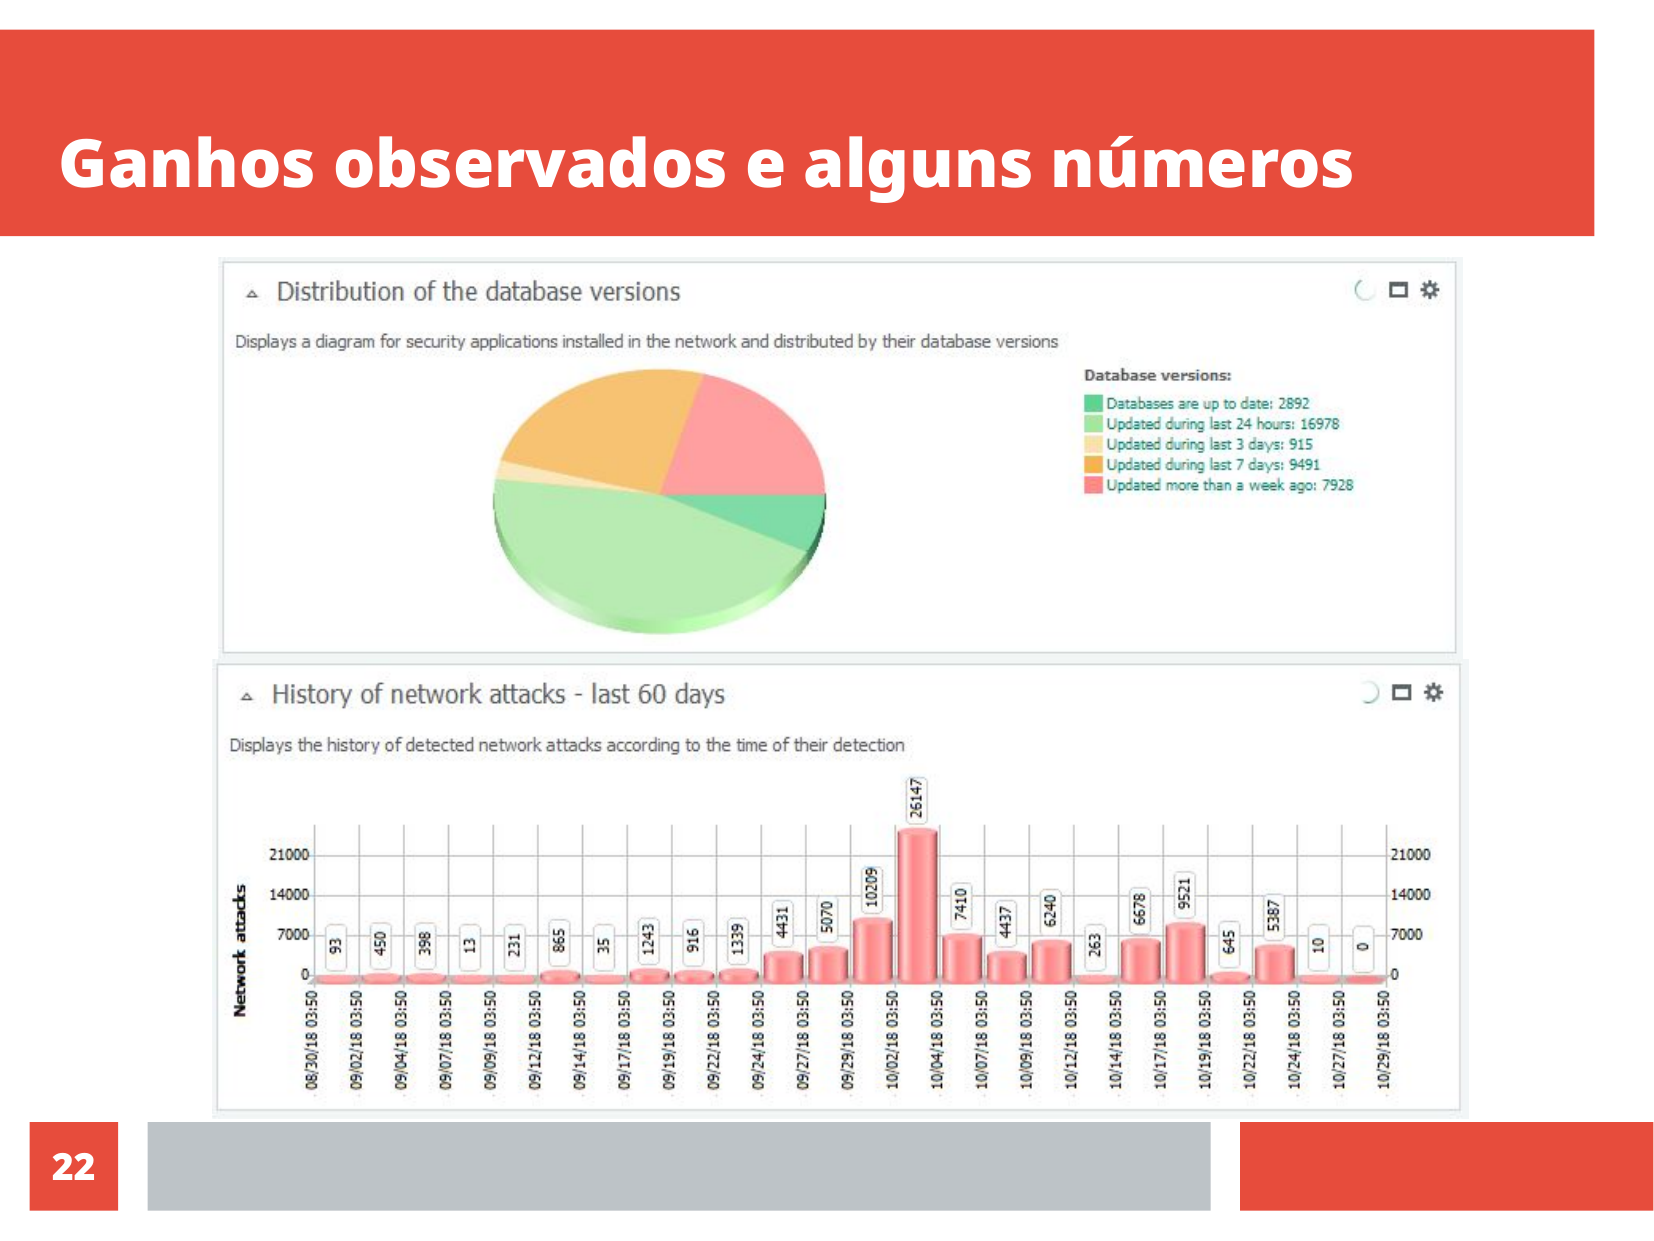

# Ganhos observados e alguns números
22